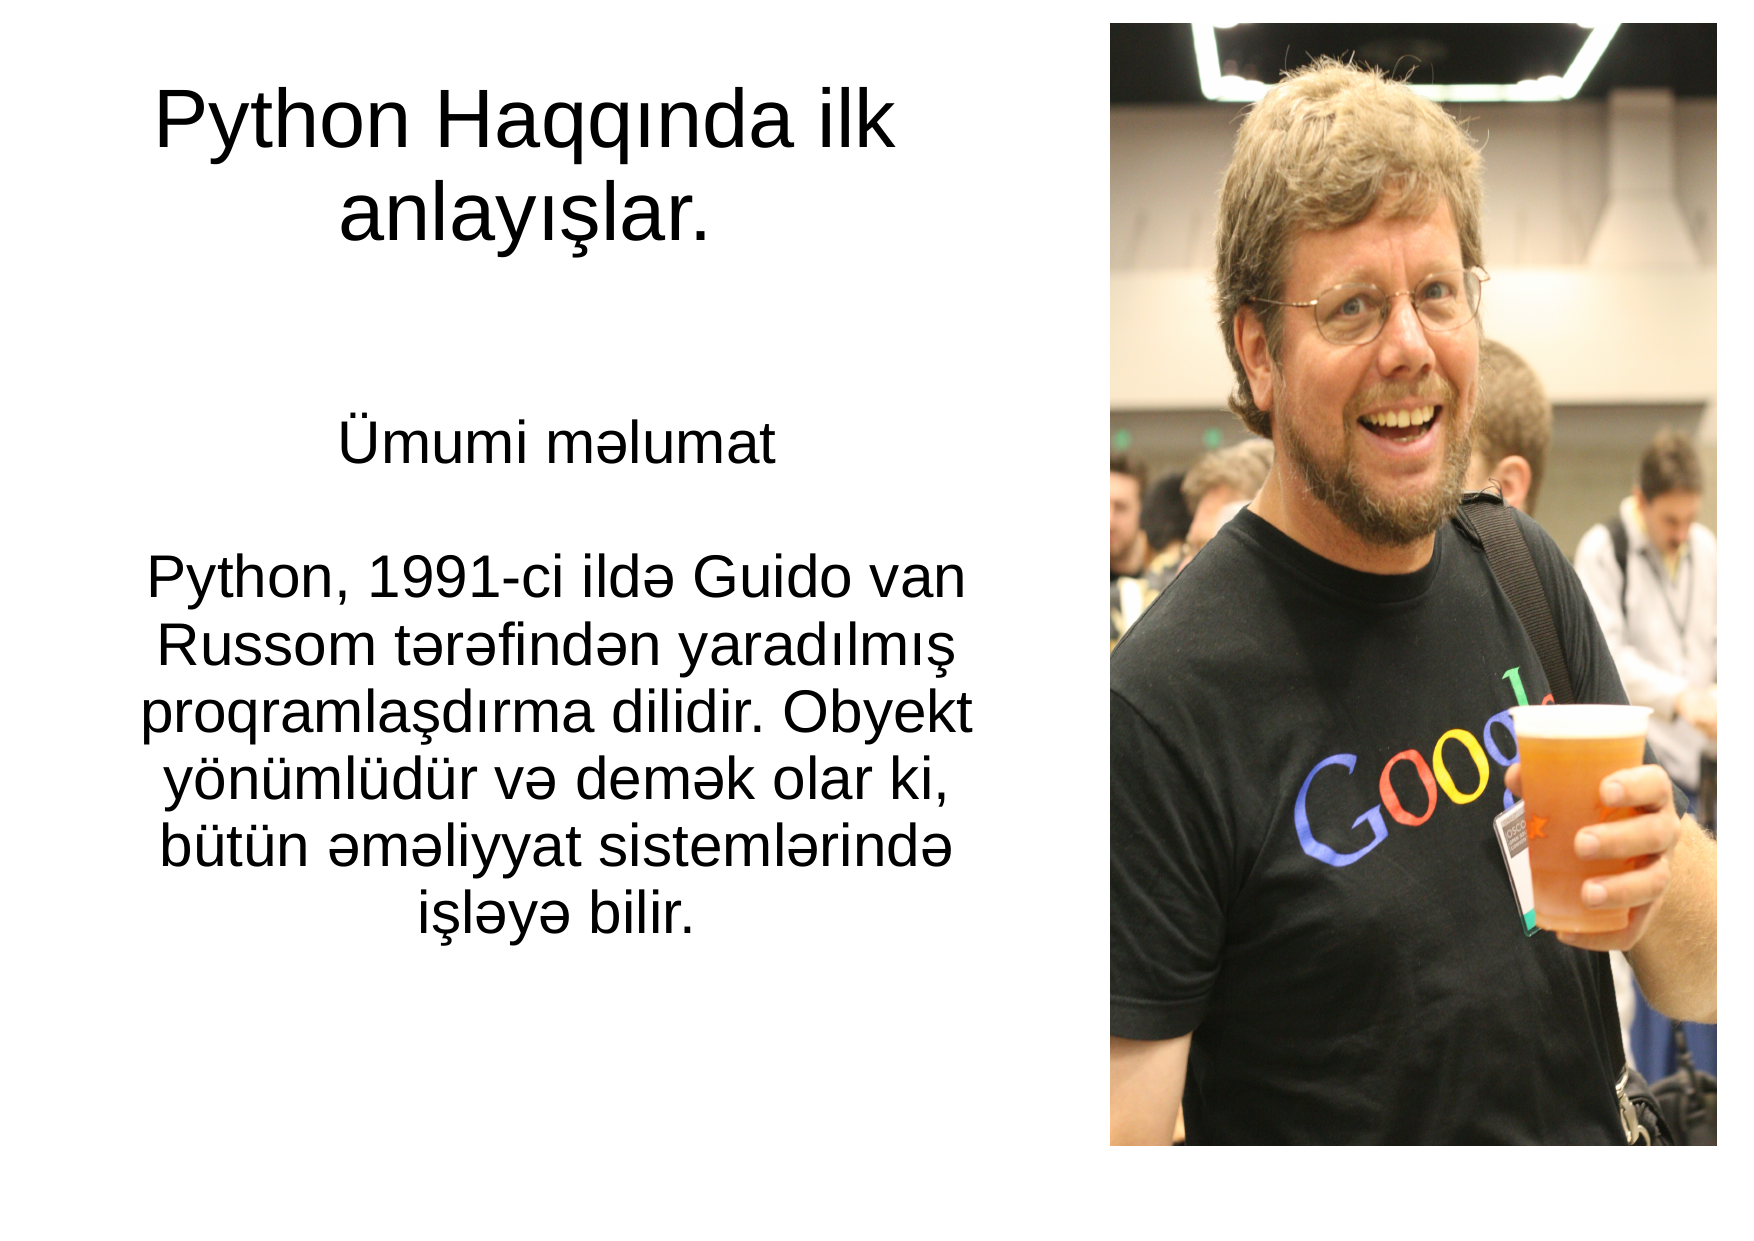

Ümumi məlumat
Python, 1991-ci ildə Guido van Russom tərəfindən yaradılmış proqramlaşdırma dilidir. Obyekt yönümlüdür və demək olar ki, bütün əməliyyat sistemlərində işləyə bilir.
# Python Haqqında ilk anlayışlar.